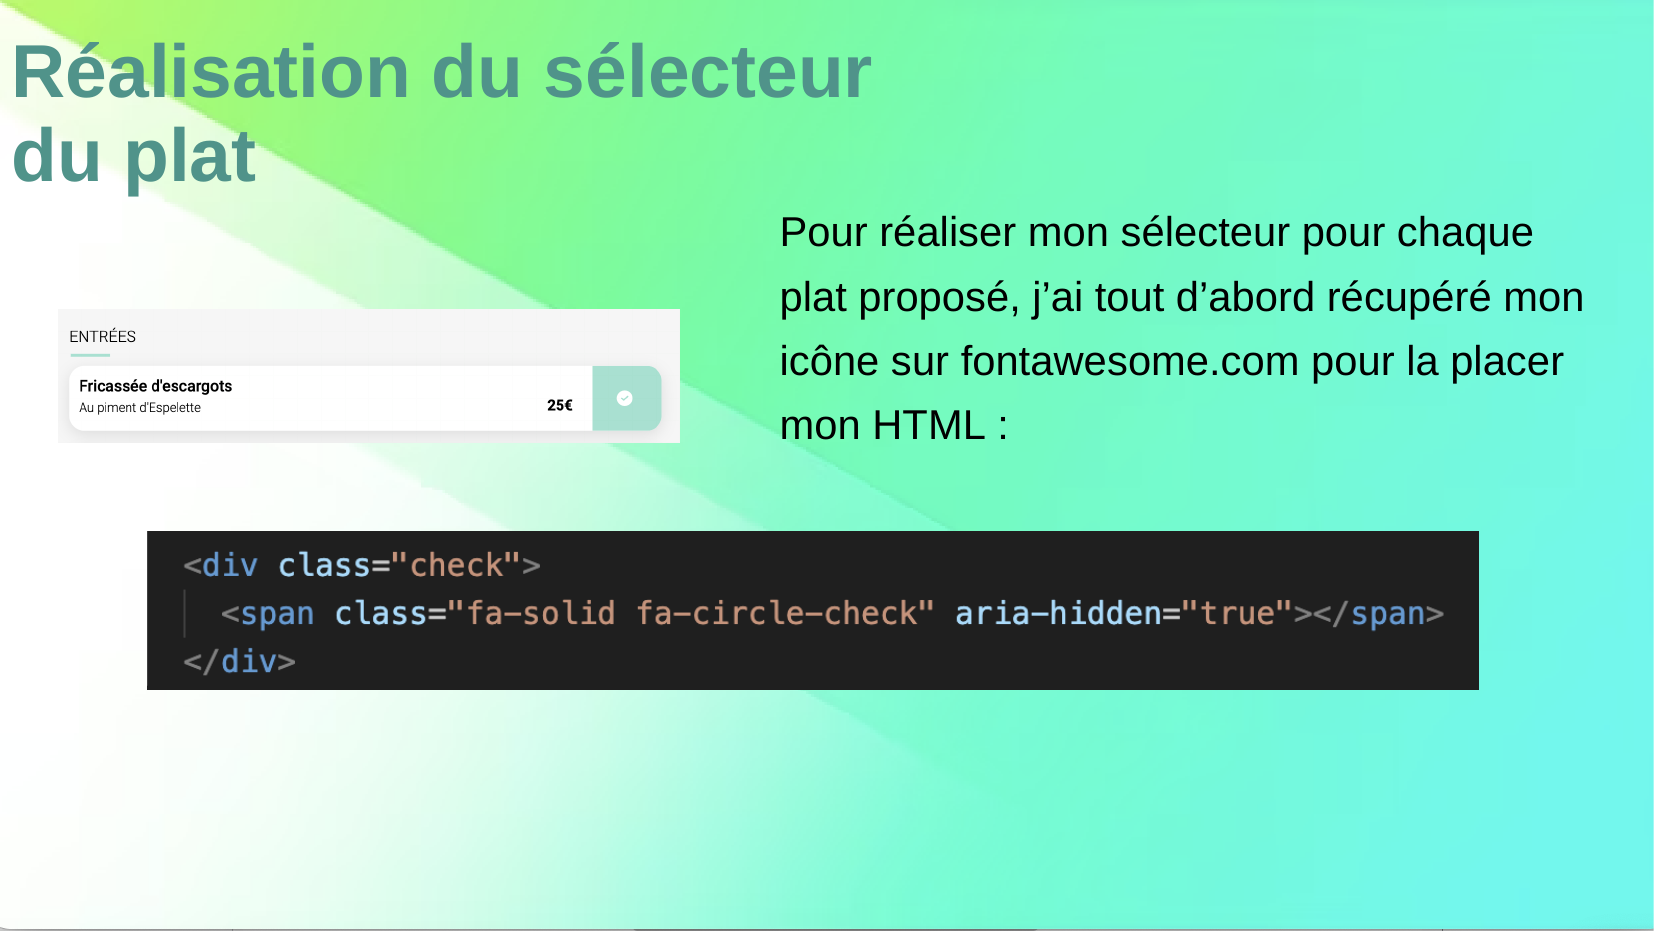

# Réalisation du sélecteur du plat
Pour réaliser mon sélecteur pour chaque
plat proposé, j’ai tout d’abord récupéré mon
icône sur fontawesome.com pour la placer
mon HTML :
9